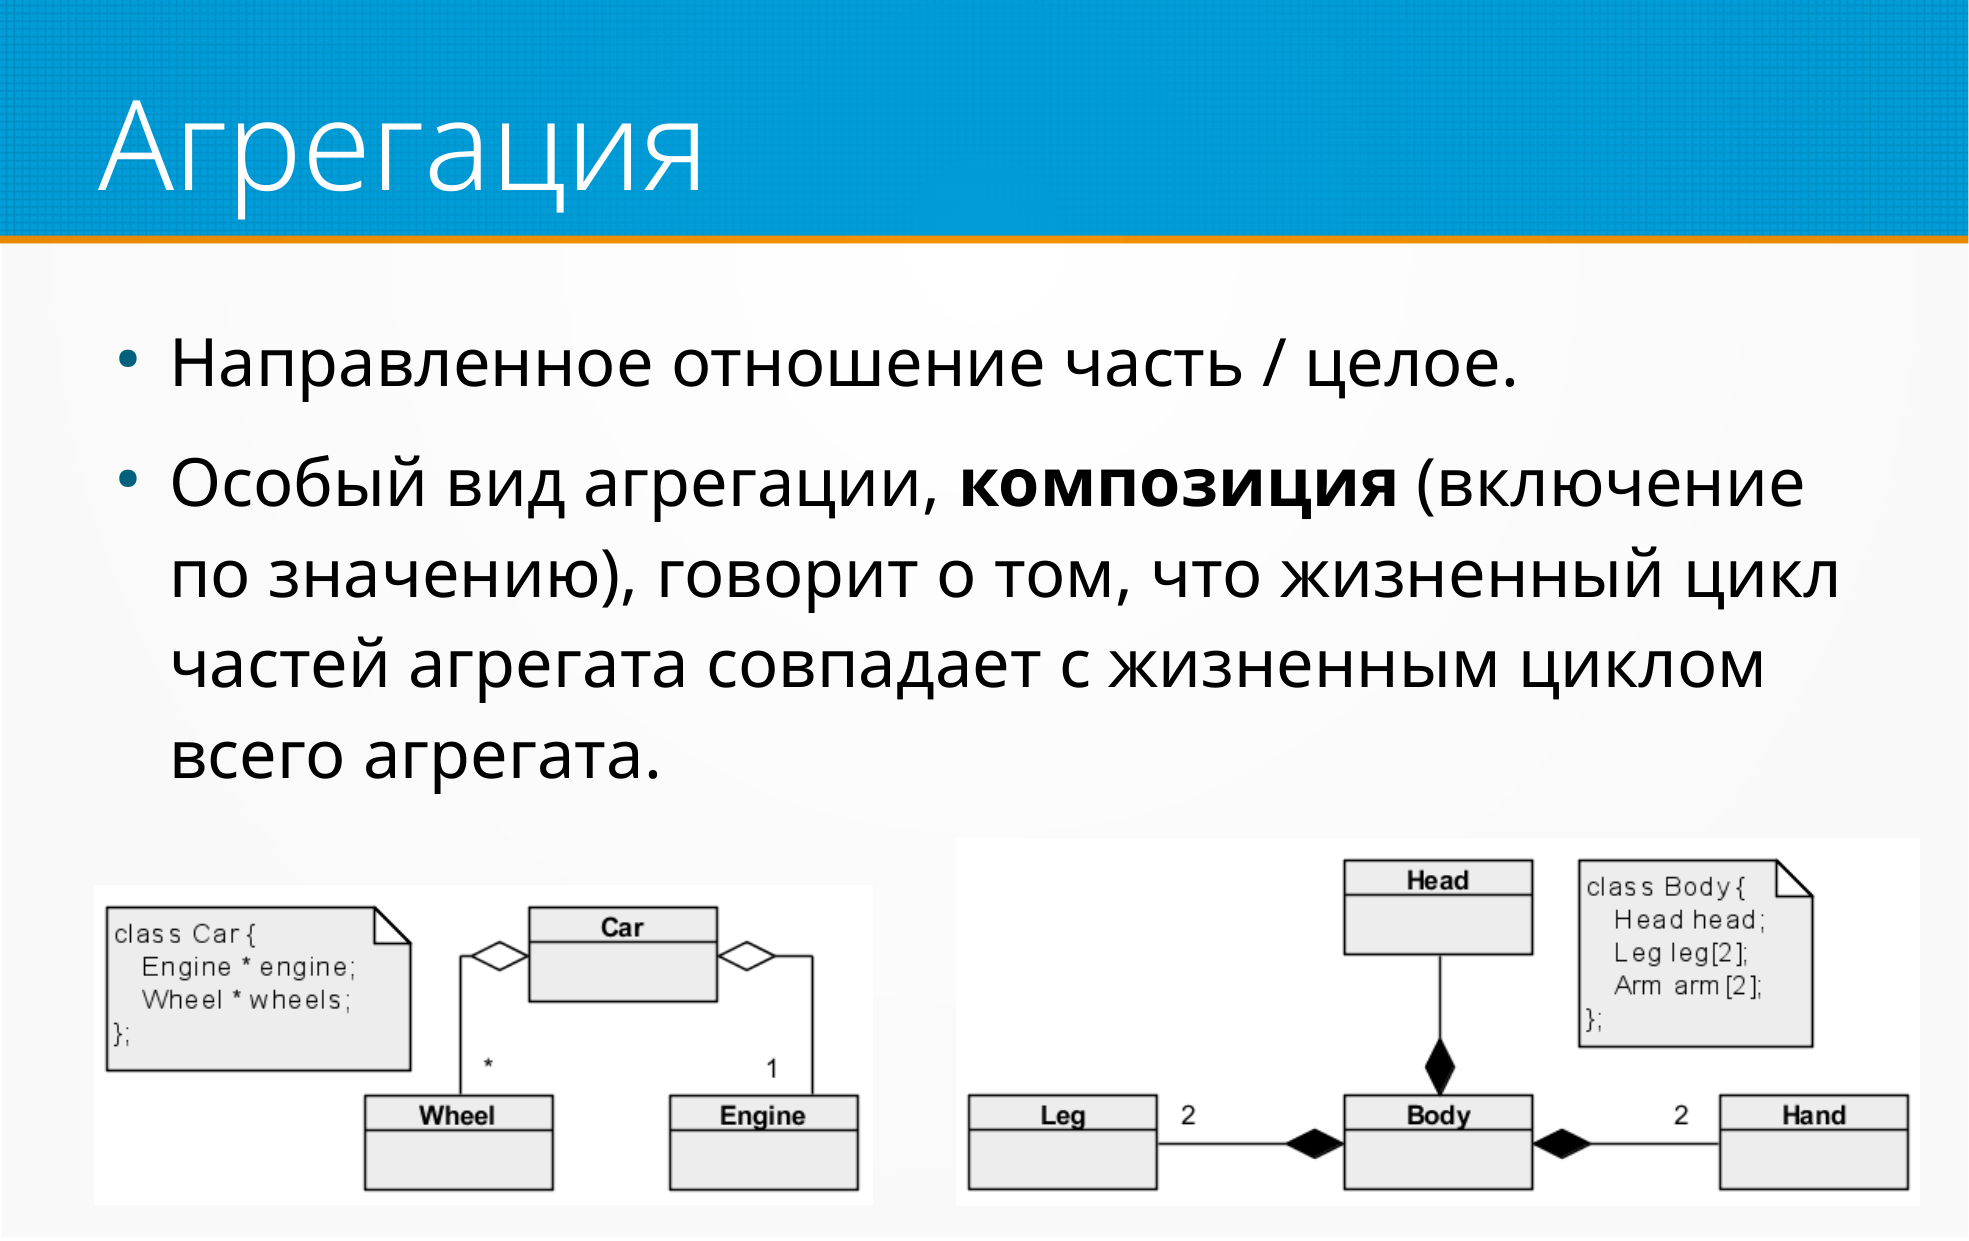

# Агрегация
Направленное отношение часть / целое.
Особый вид агрегации, композиция (включение по значению), говорит о том, что жизненный цикл частей агрегата совпадает с жизненным циклом всего агрегата.